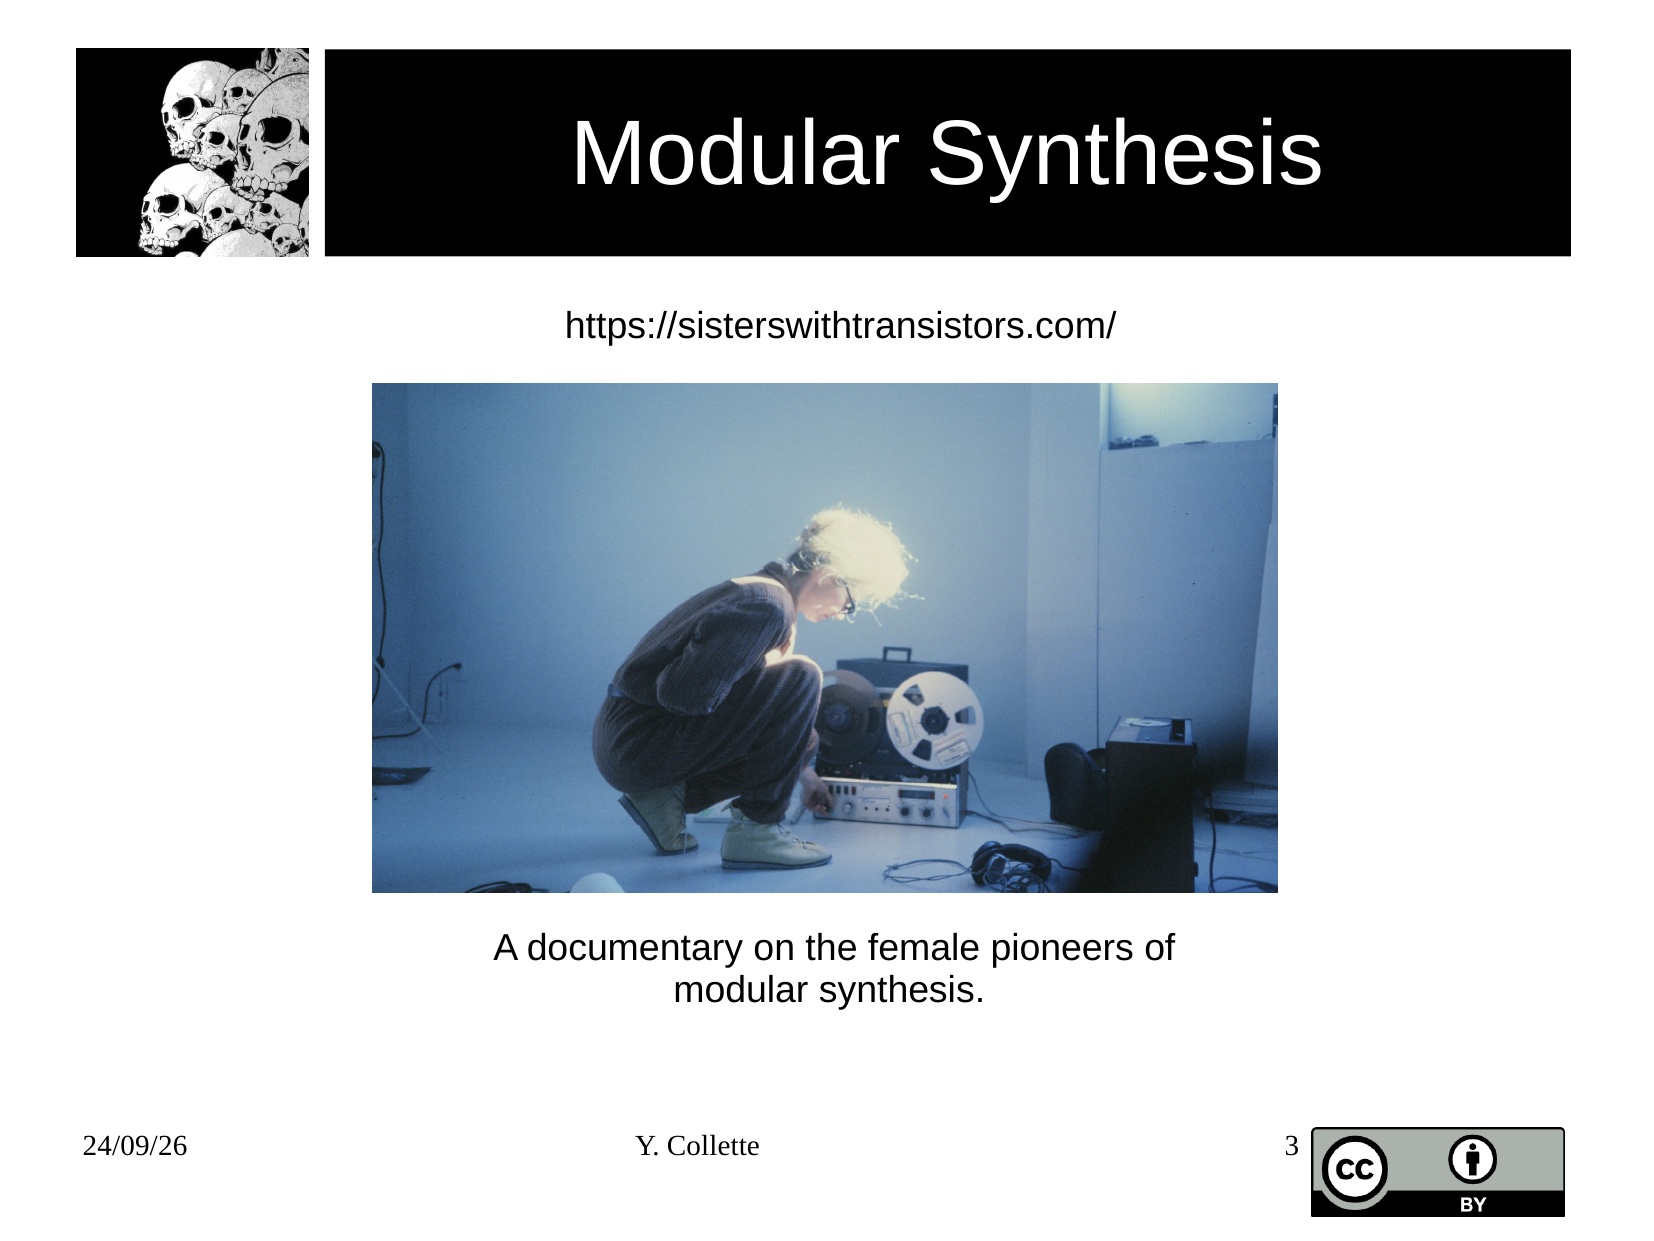

# Modular Synthesis
https://sisterswithtransistors.com/
A documentary on the female pioneers of modular synthesis.
Y. Collette
3